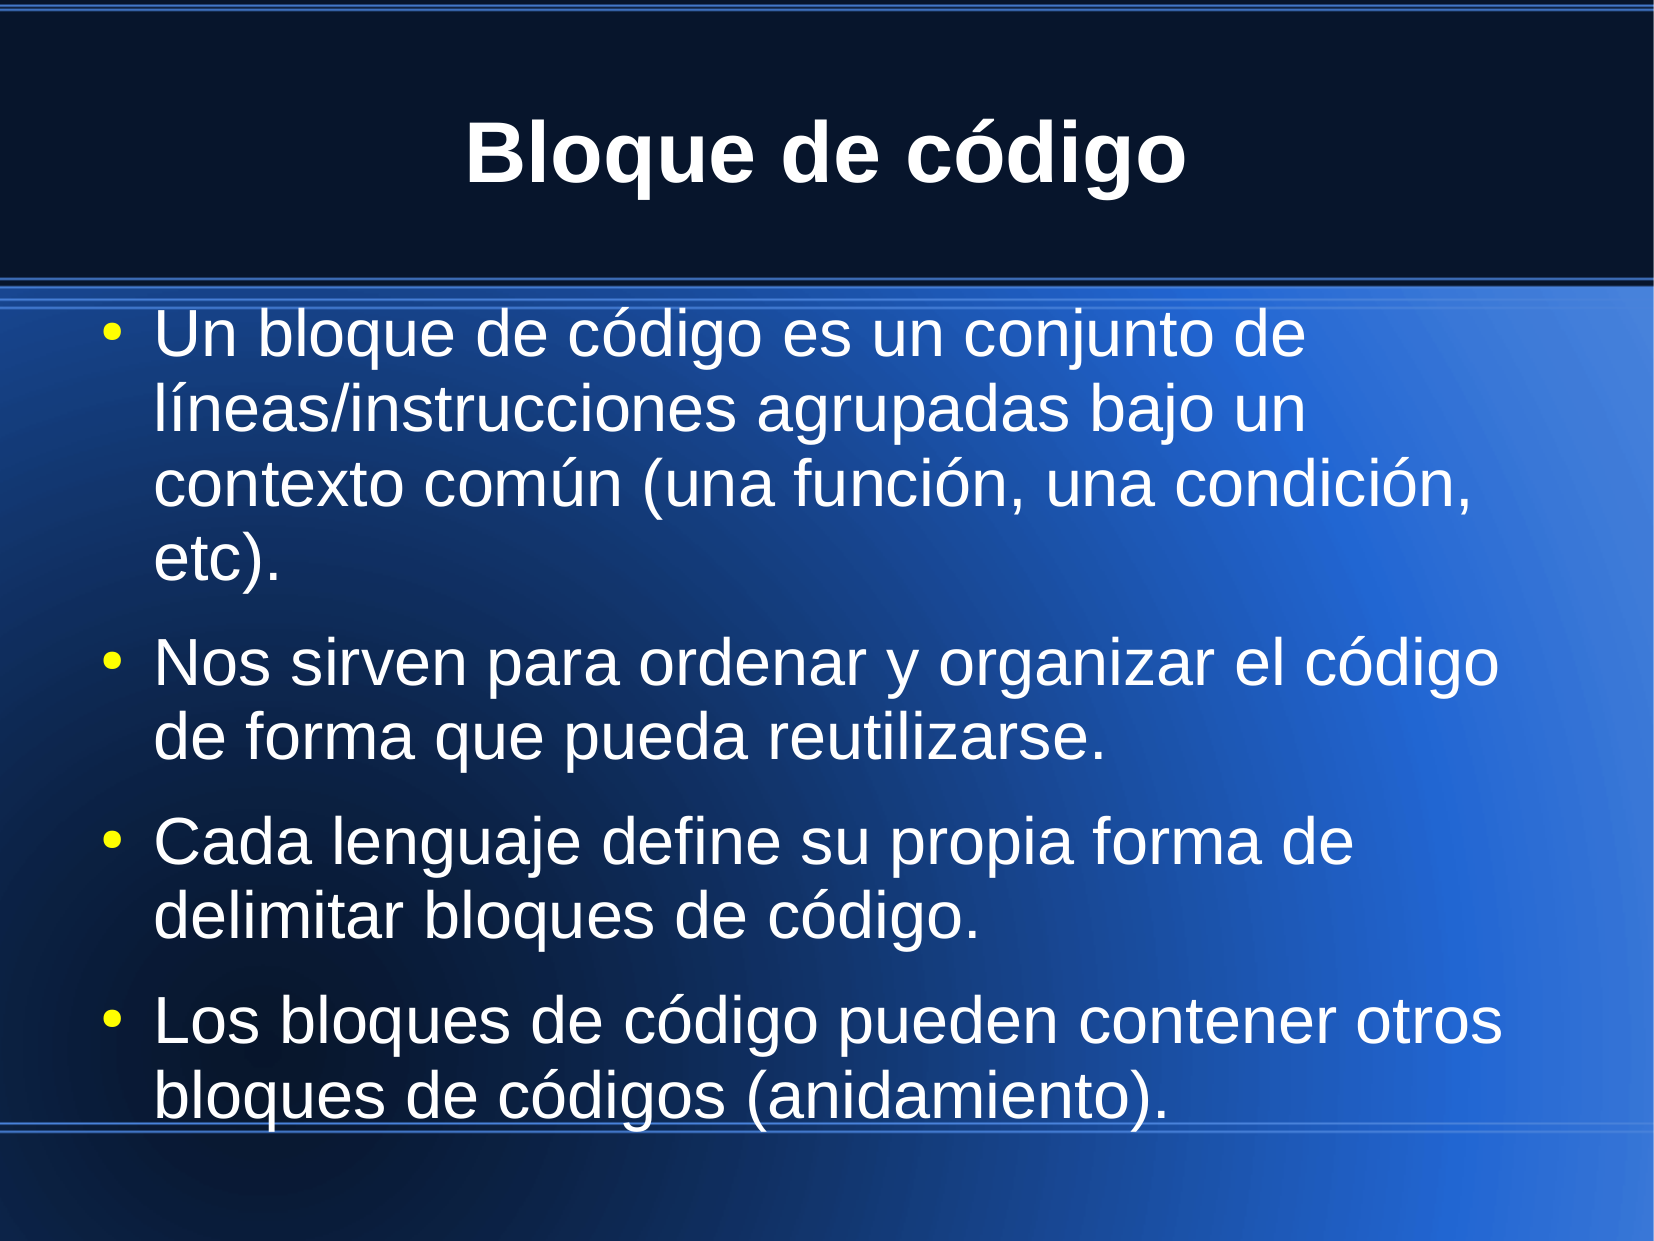

# Bloque de código
Un bloque de código es un conjunto de líneas/instrucciones agrupadas bajo un contexto común (una función, una condición, etc).
Nos sirven para ordenar y organizar el código de forma que pueda reutilizarse.
Cada lenguaje define su propia forma de delimitar bloques de código.
Los bloques de código pueden contener otros bloques de códigos (anidamiento).